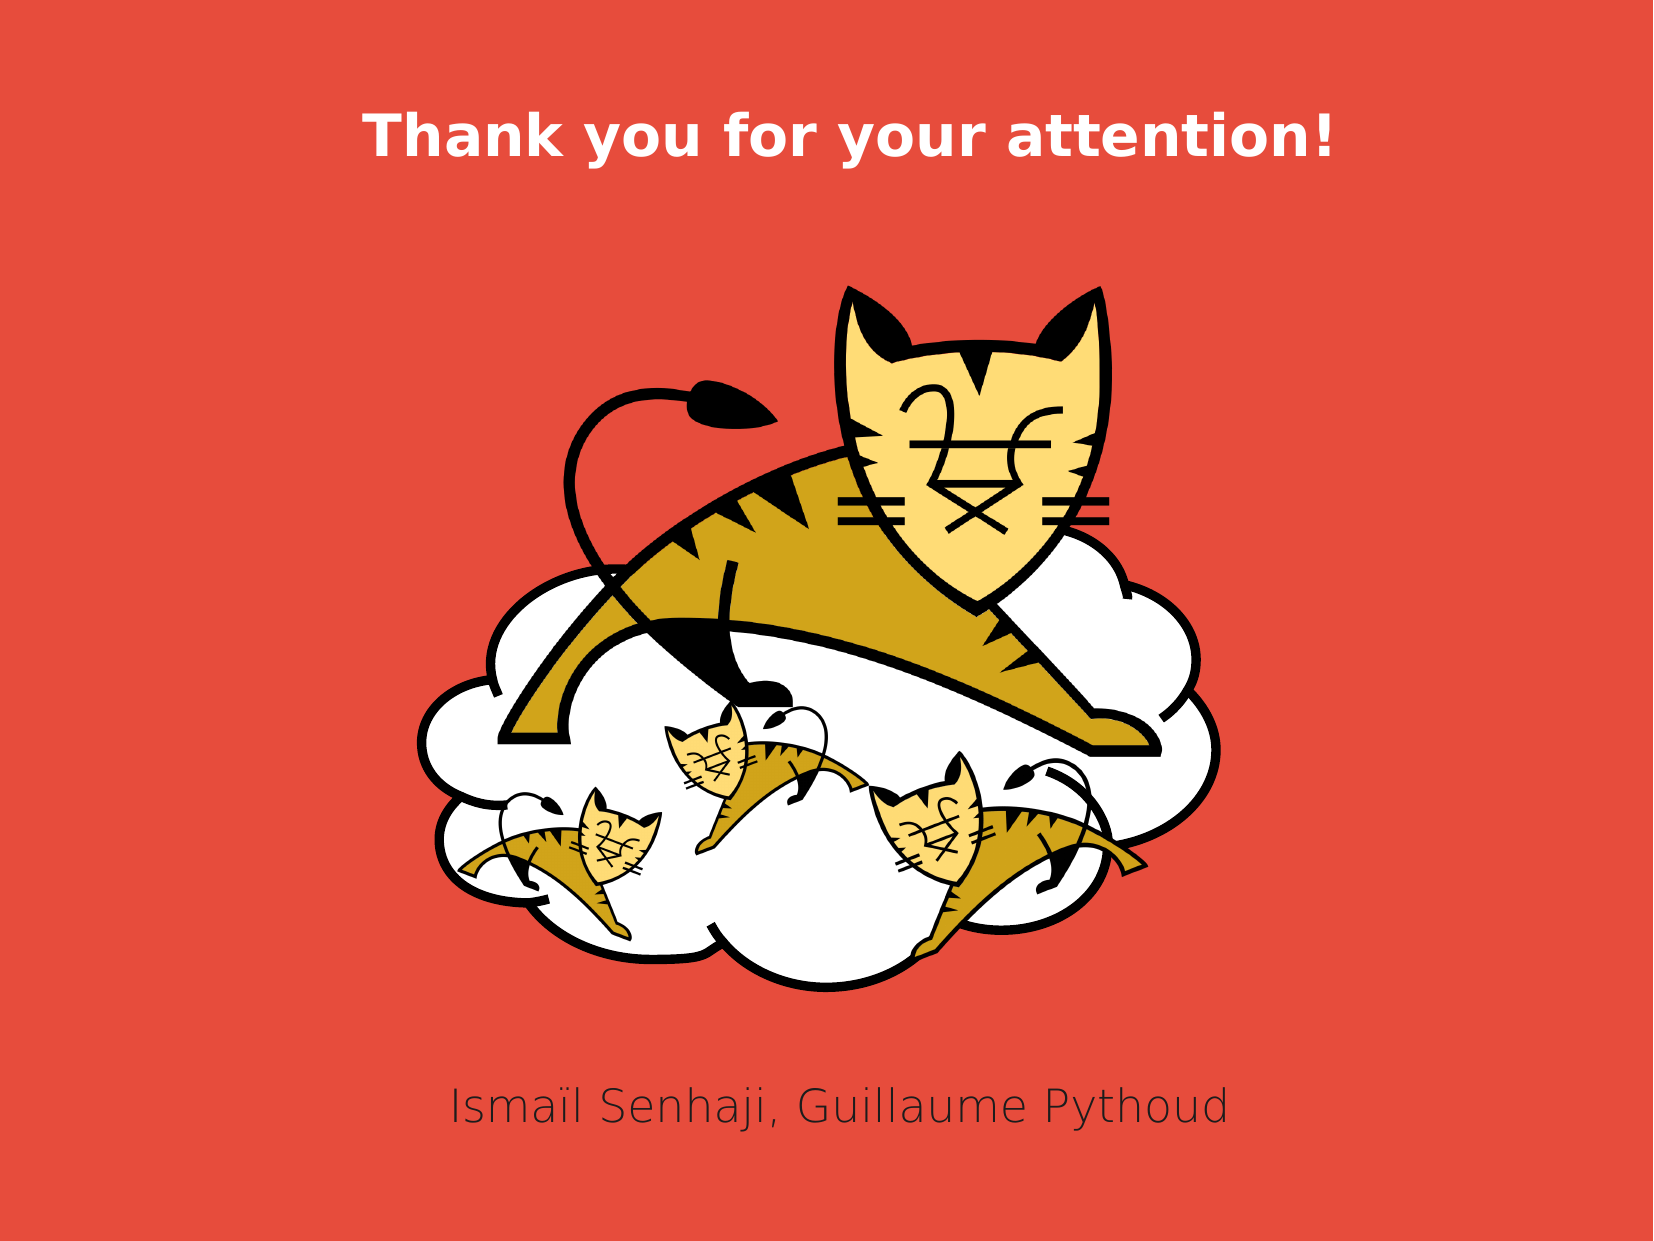

# Thank you for your attention!
Ismaïl Senhaji, Guillaume Pythoud
15
Ismaïl Senhaji, Guillaume Pythoud
02.05.2017